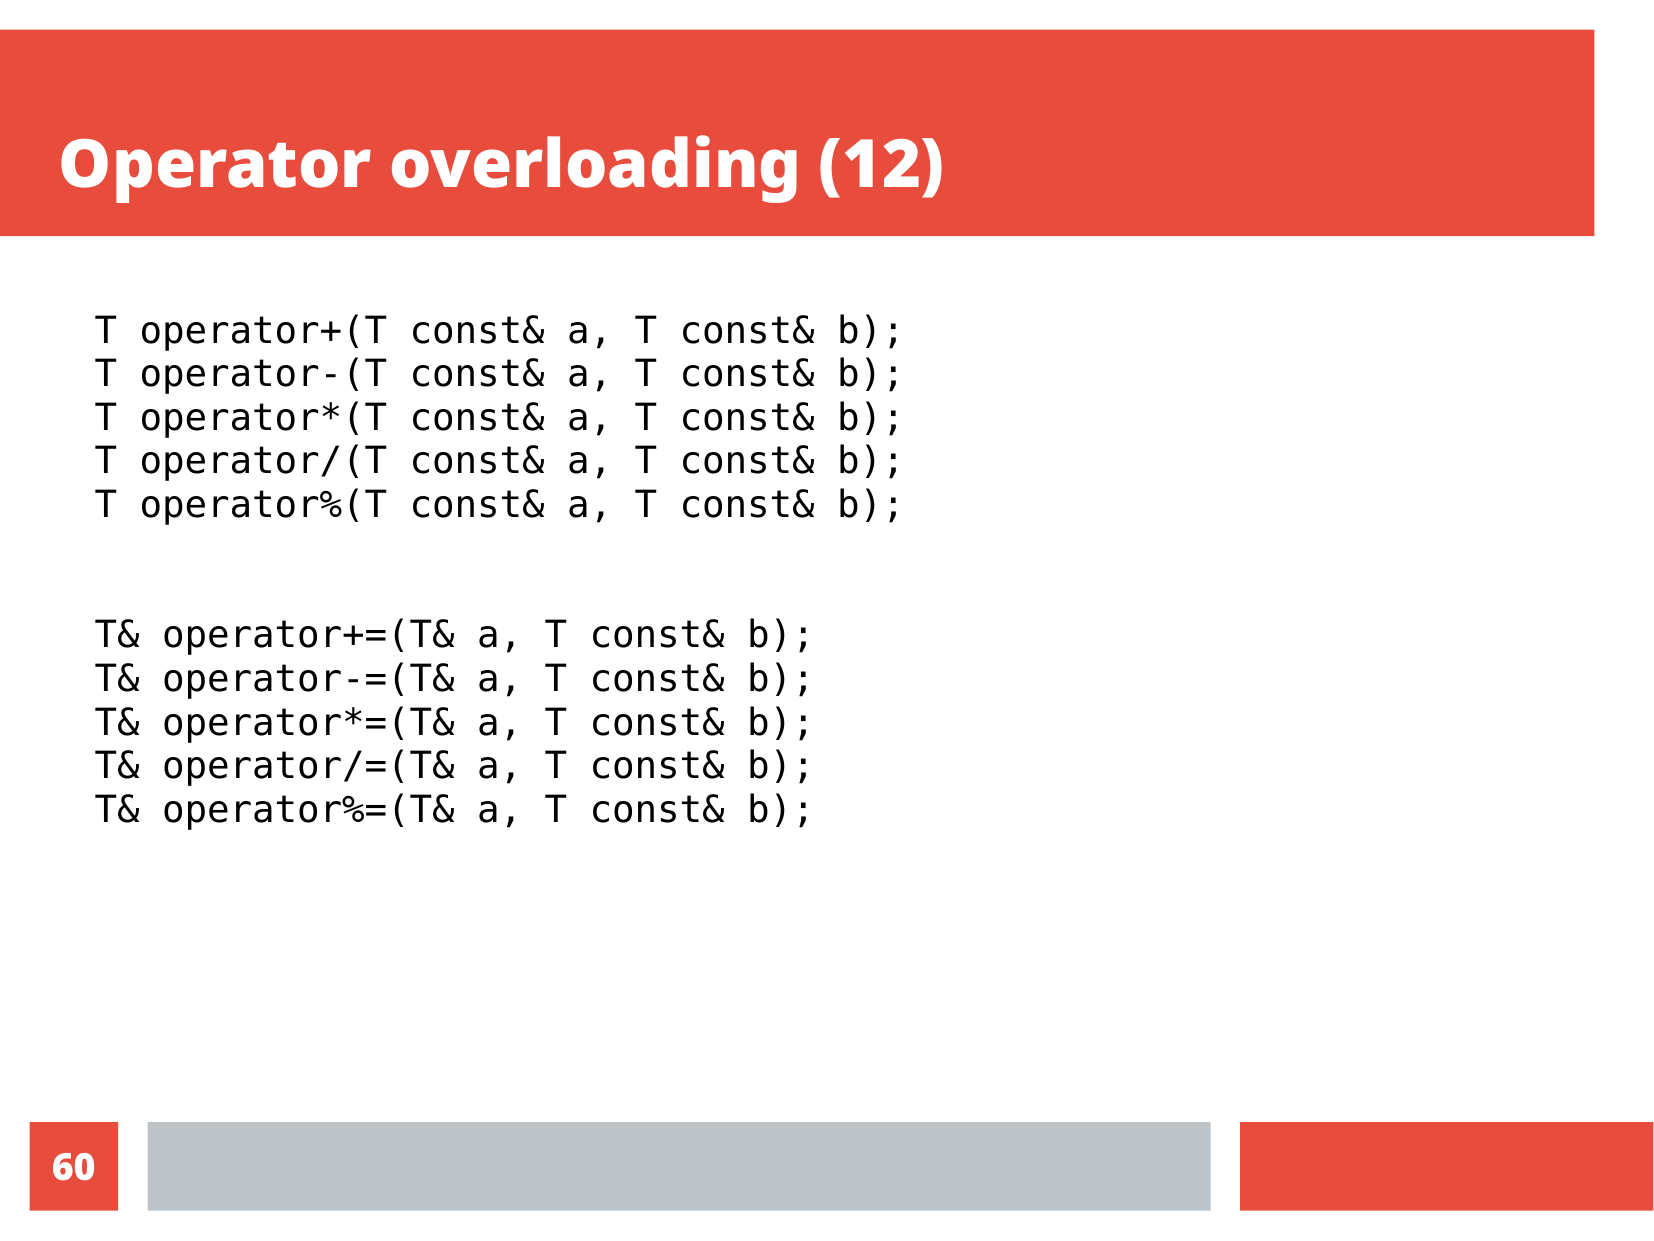

# Operator overloading (12)
T operator+(T const& a, T const& b);
T operator-(T const& a, T const& b);
T operator*(T const& a, T const& b);
T operator/(T const& a, T const& b);
T operator%(T const& a, T const& b);
T& operator+=(T& a, T const& b);
T& operator-=(T& a, T const& b);
T& operator*=(T& a, T const& b);
T& operator/=(T& a, T const& b);
T& operator%=(T& a, T const& b);
60